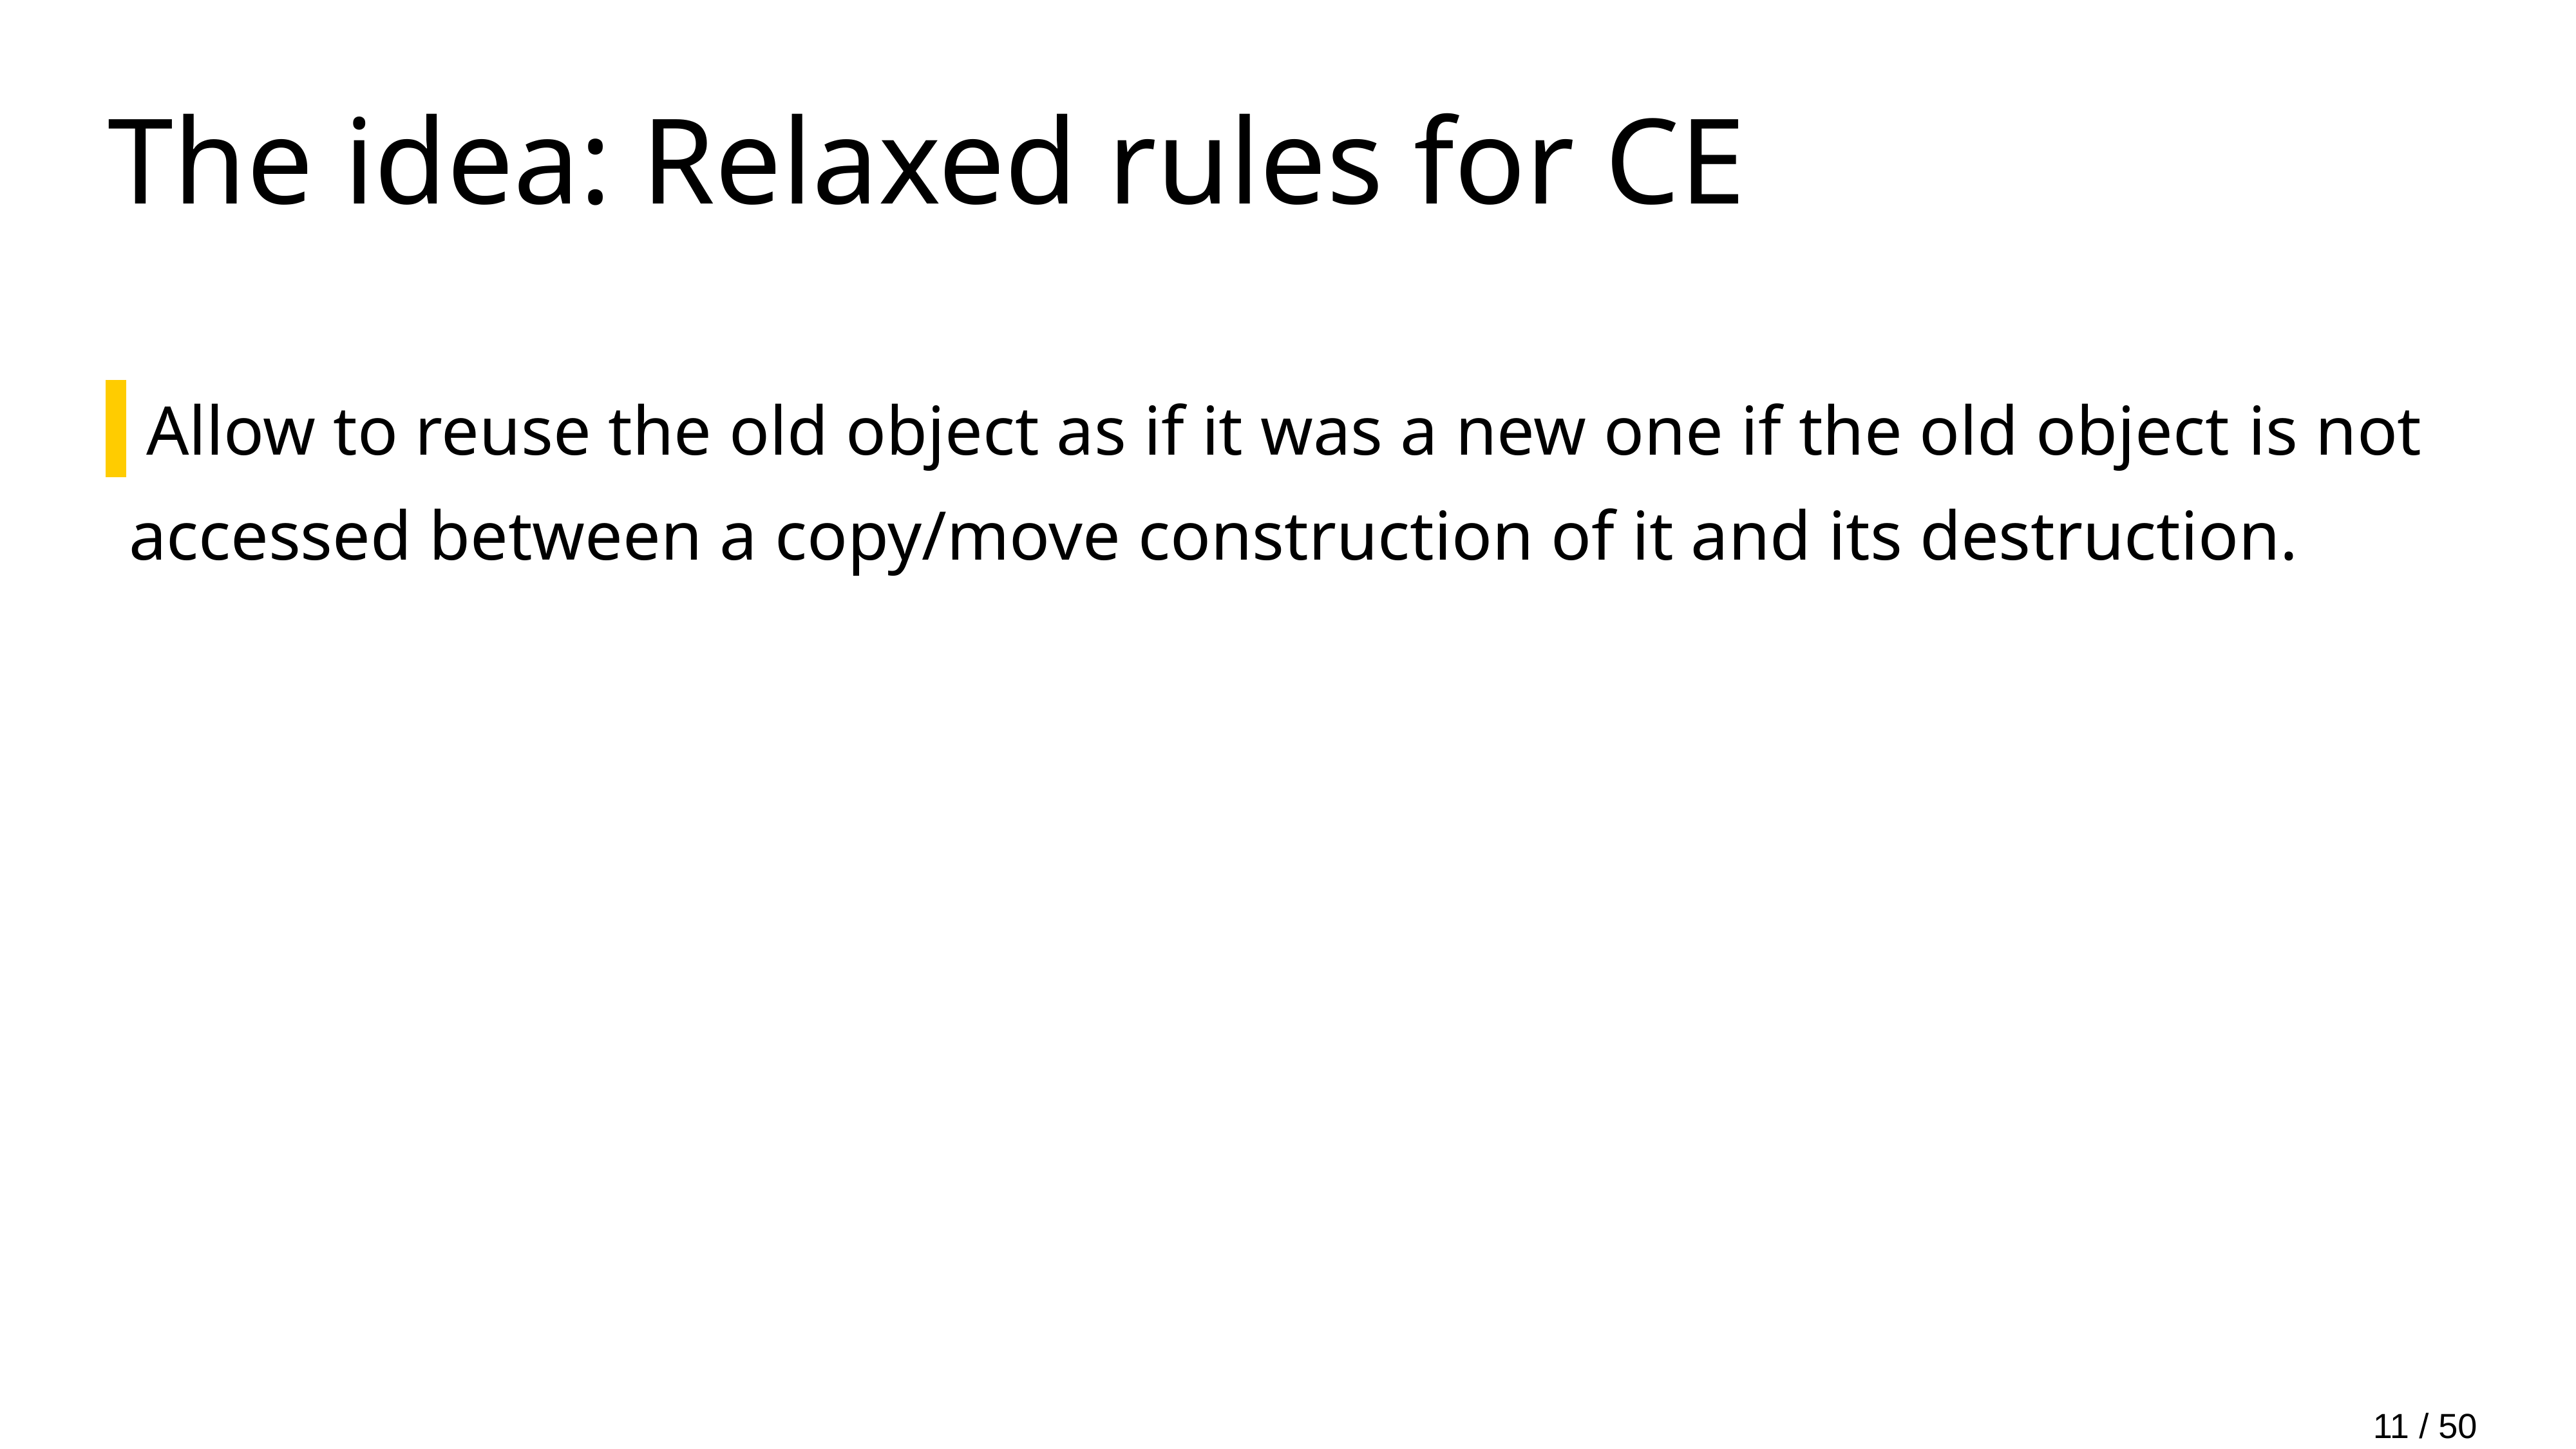

# The idea: Relaxed rules for CE
 Allow to reuse the old object as if it was a new one if the old object is not accessed between a copy/move construction of it and its destruction.